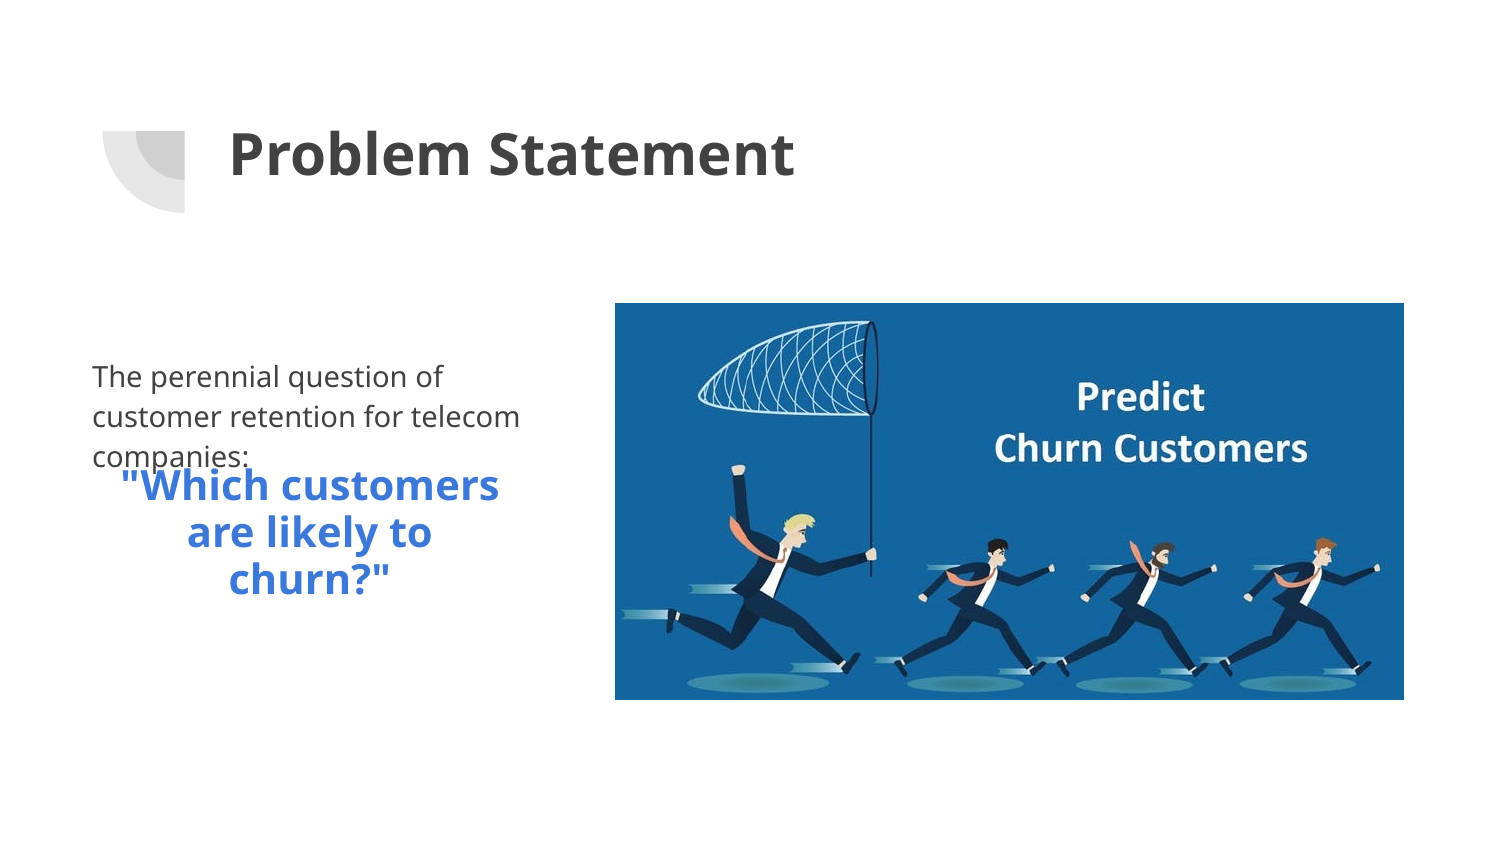

# Problem Statement
The perennial question of customer retention for telecom companies:
"Which customers are likely to churn?"